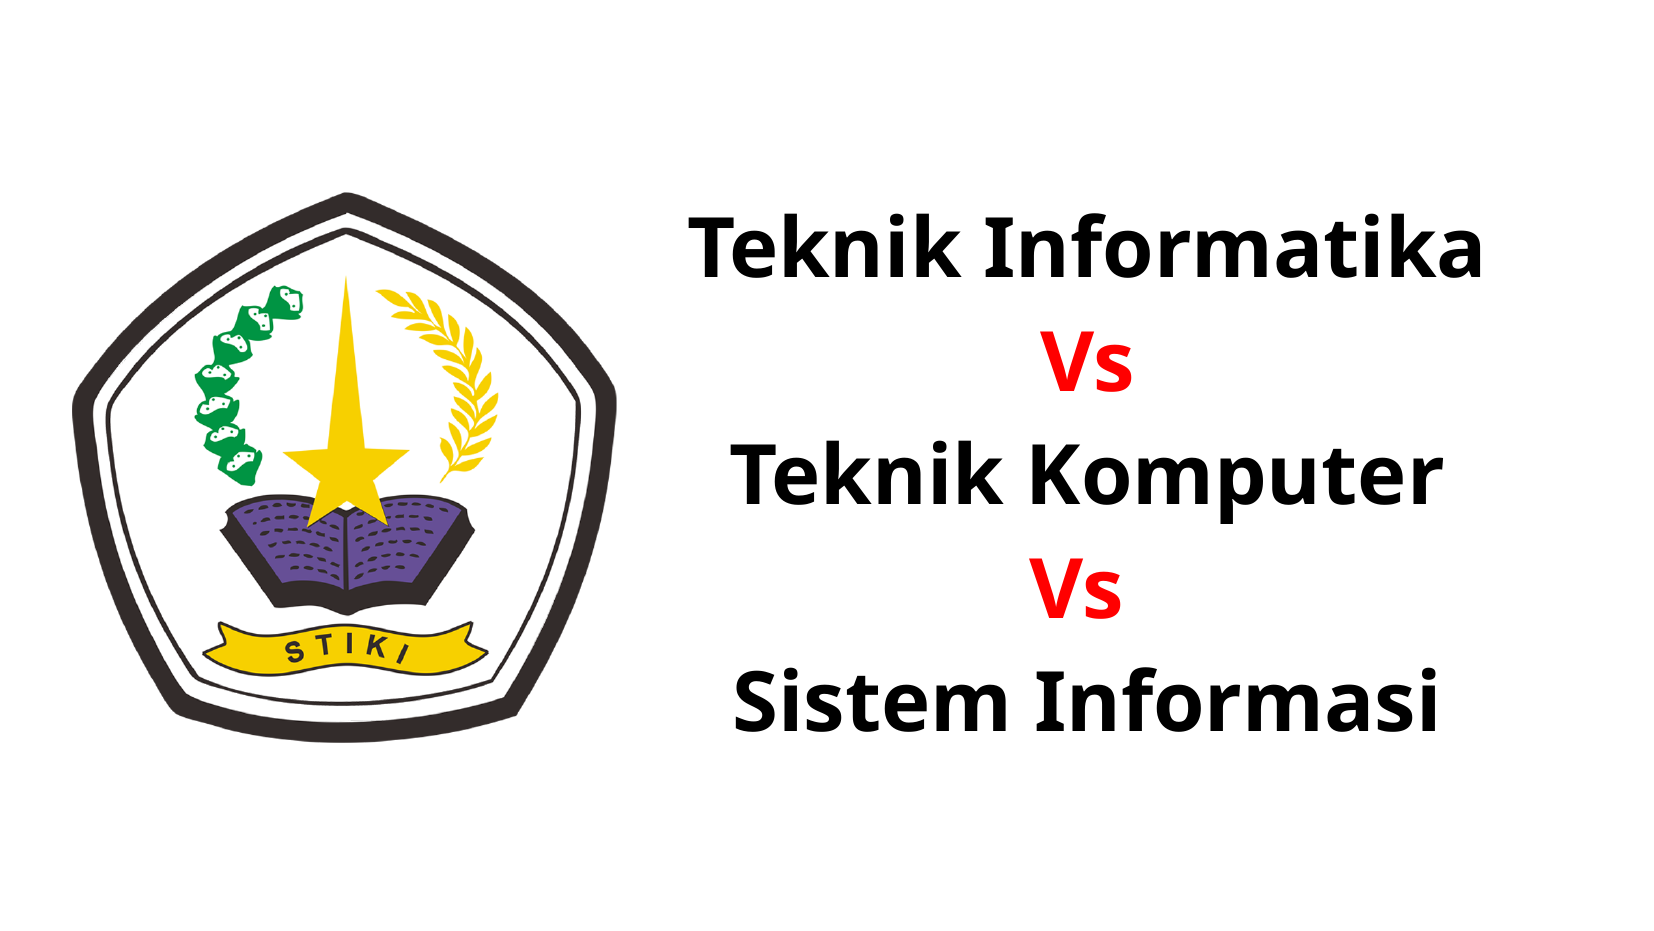

Teknik Informatika
Vs
Teknik Komputer
Vs
Sistem Informasi